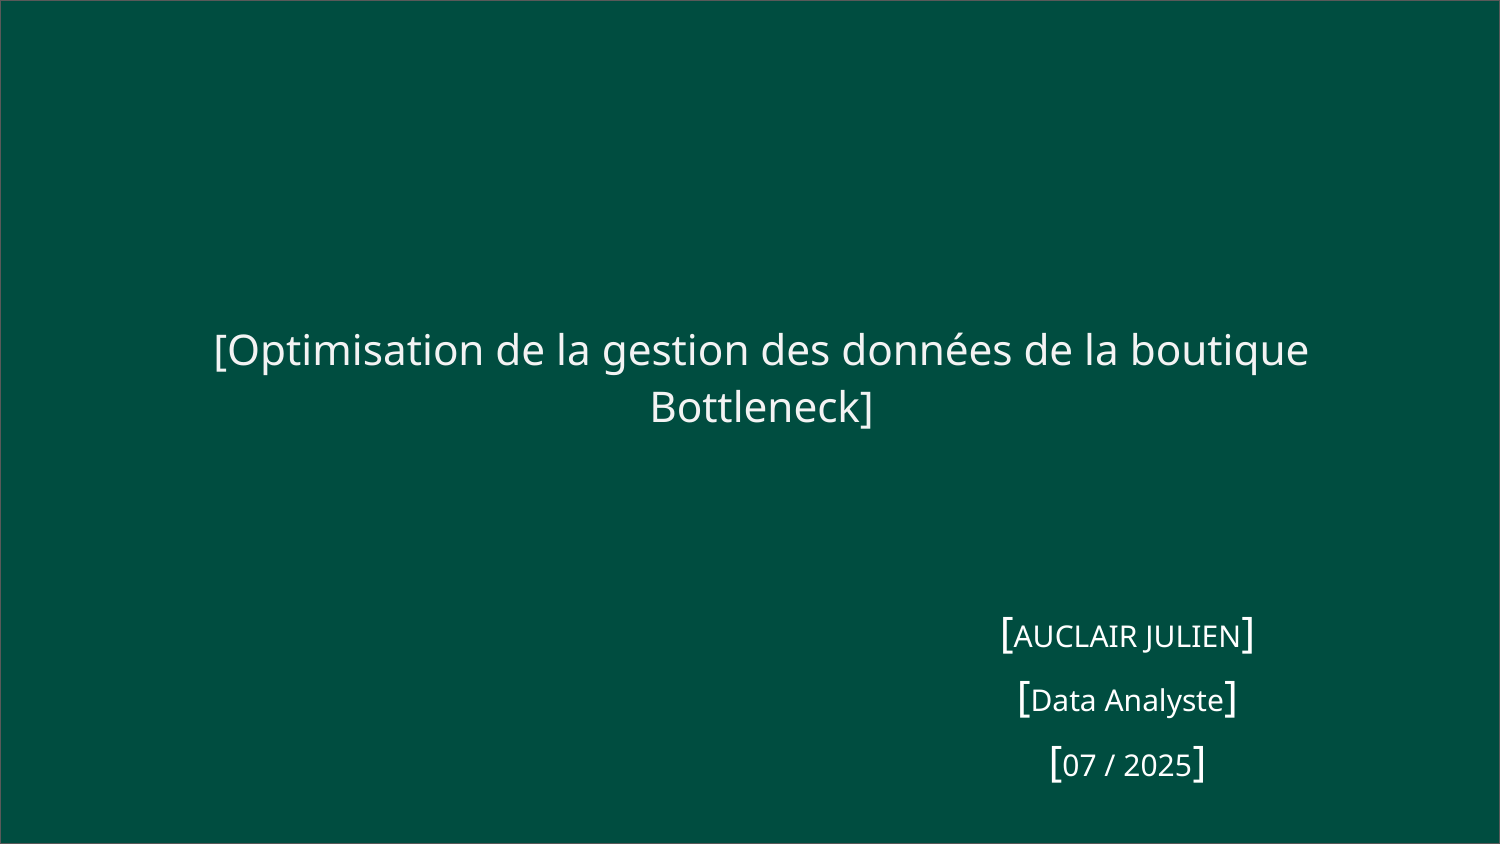

[Optimisation de la gestion des données de la boutique Bottleneck]
[AUCLAIR JULIEN]
[Data Analyste]
[07 / 2025]